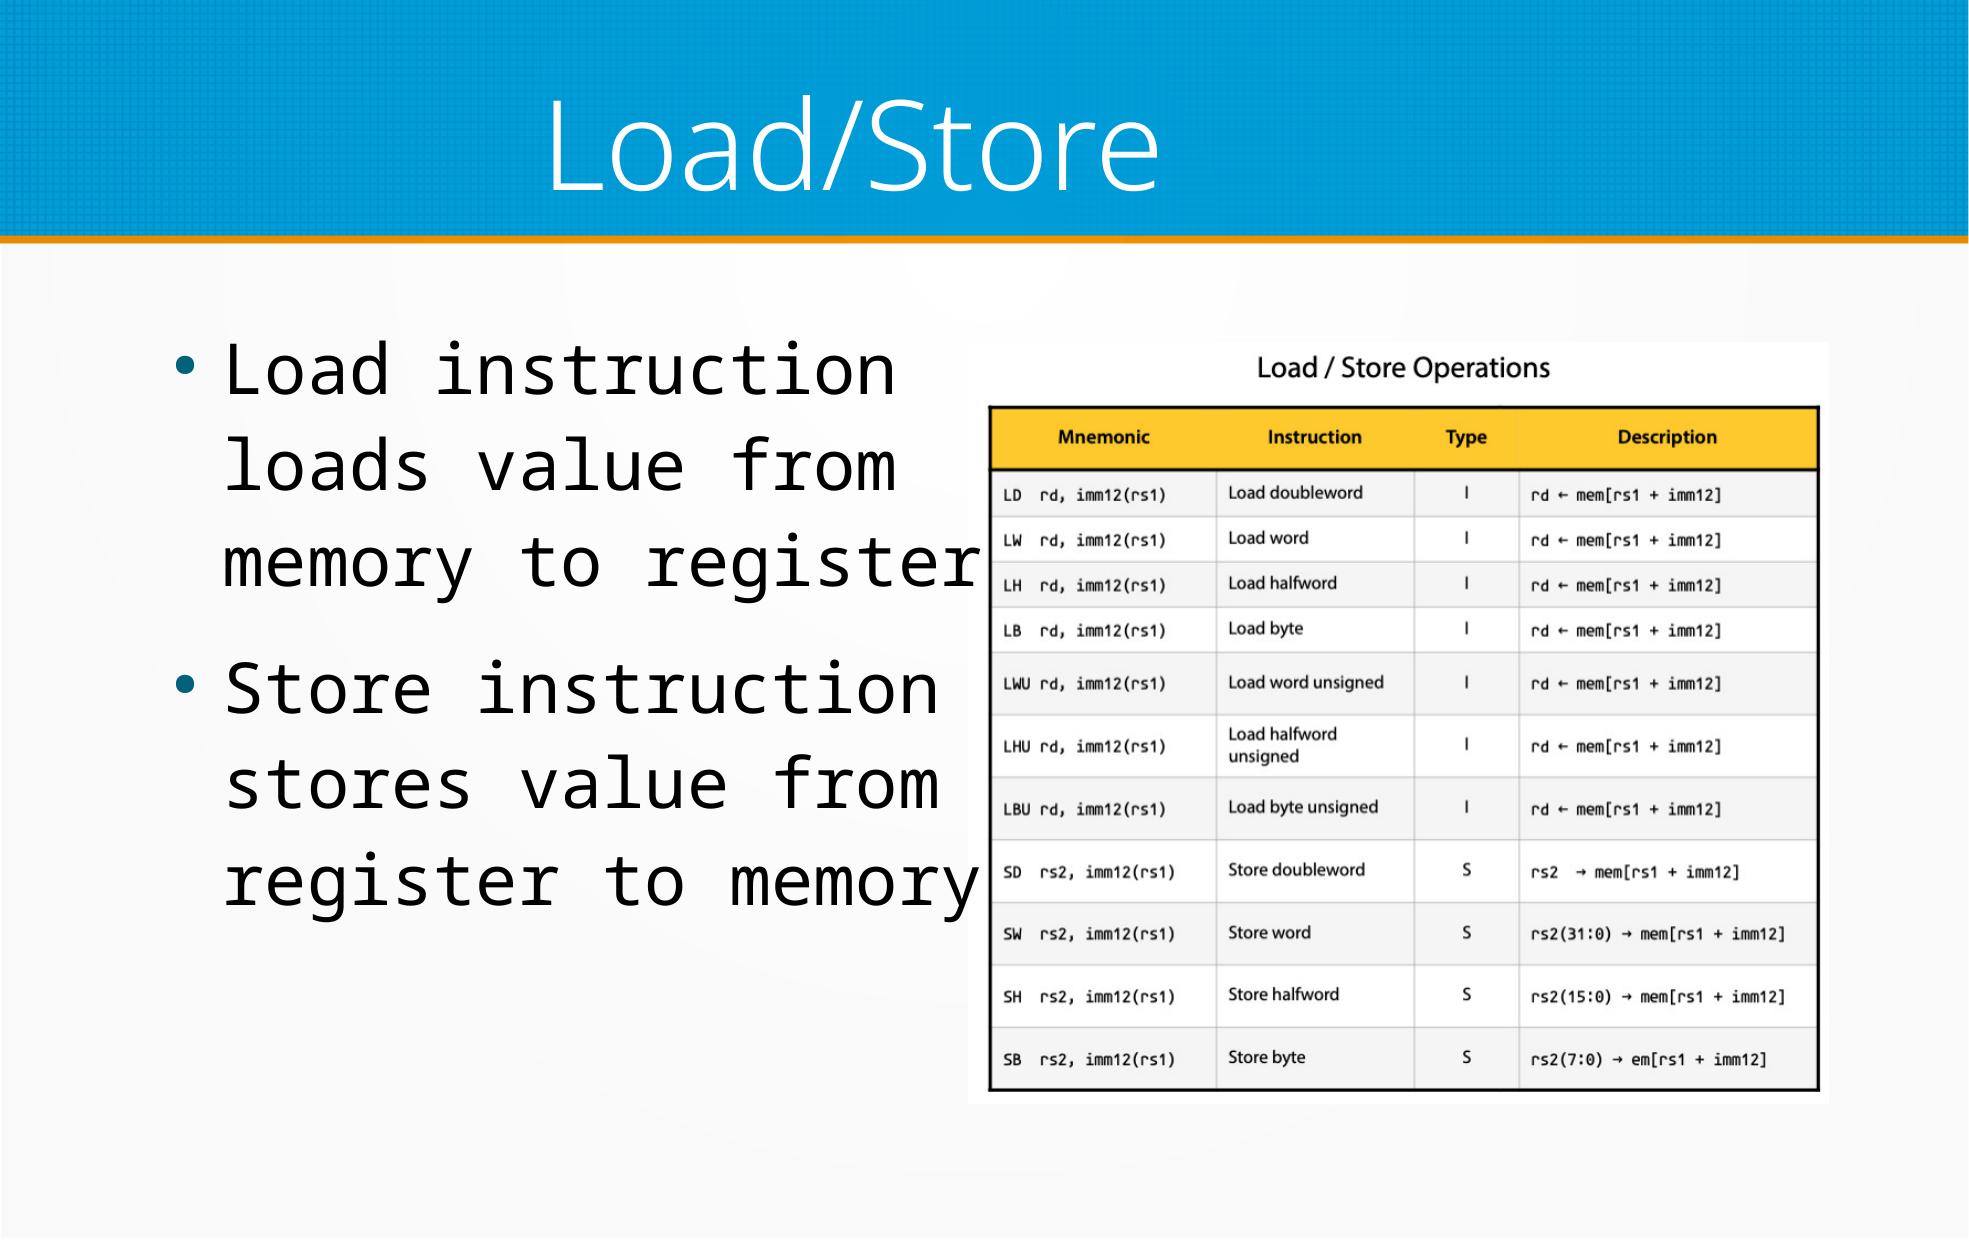

# Load/Store
Load instruction loads value from memory to register
Store instruction stores value from register to memory